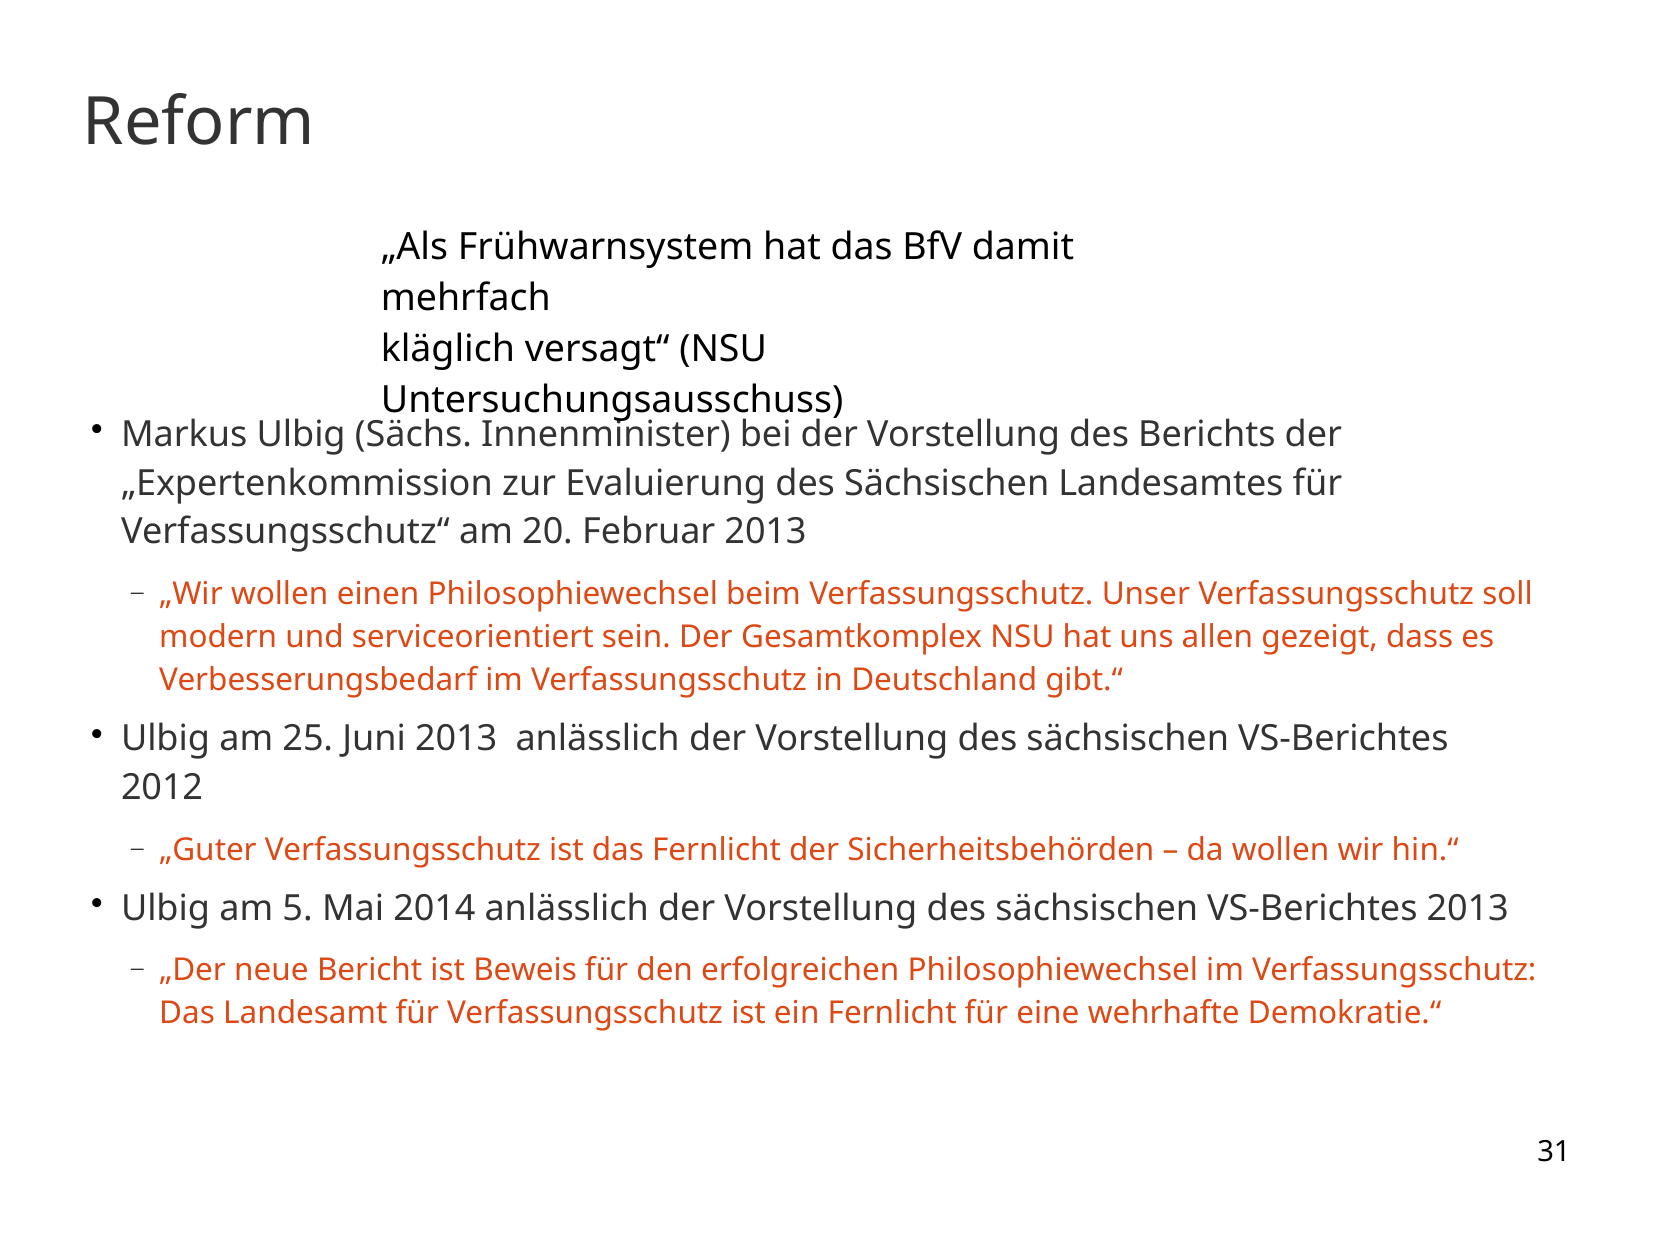

# Reform
„Als Frühwarnsystem hat das BfV damit mehrfach
kläglich versagt“ (NSU Untersuchungsausschuss)
Markus Ulbig (Sächs. Innenminister) bei der Vorstellung des Berichts der „Expertenkommission zur Evaluierung des Sächsischen Landesamtes für Verfassungsschutz“ am 20. Februar 2013
„Wir wollen einen Philosophiewechsel beim Verfassungsschutz. Unser Verfassungsschutz soll modern und serviceorientiert sein. Der Gesamtkomplex NSU hat uns allen gezeigt, dass es Verbesserungsbedarf im Verfassungsschutz in Deutschland gibt.“
Ulbig am 25. Juni 2013 anlässlich der Vorstellung des sächsischen VS-Berichtes 2012
„Guter Verfassungsschutz ist das Fernlicht der Sicherheitsbehörden – da wollen wir hin.“
Ulbig am 5. Mai 2014 anlässlich der Vorstellung des sächsischen VS-Berichtes 2013
„Der neue Bericht ist Beweis für den erfolgreichen Philosophiewechsel im Verfassungsschutz: Das Landesamt für Verfassungsschutz ist ein Fernlicht für eine wehrhafte Demokratie.“
31